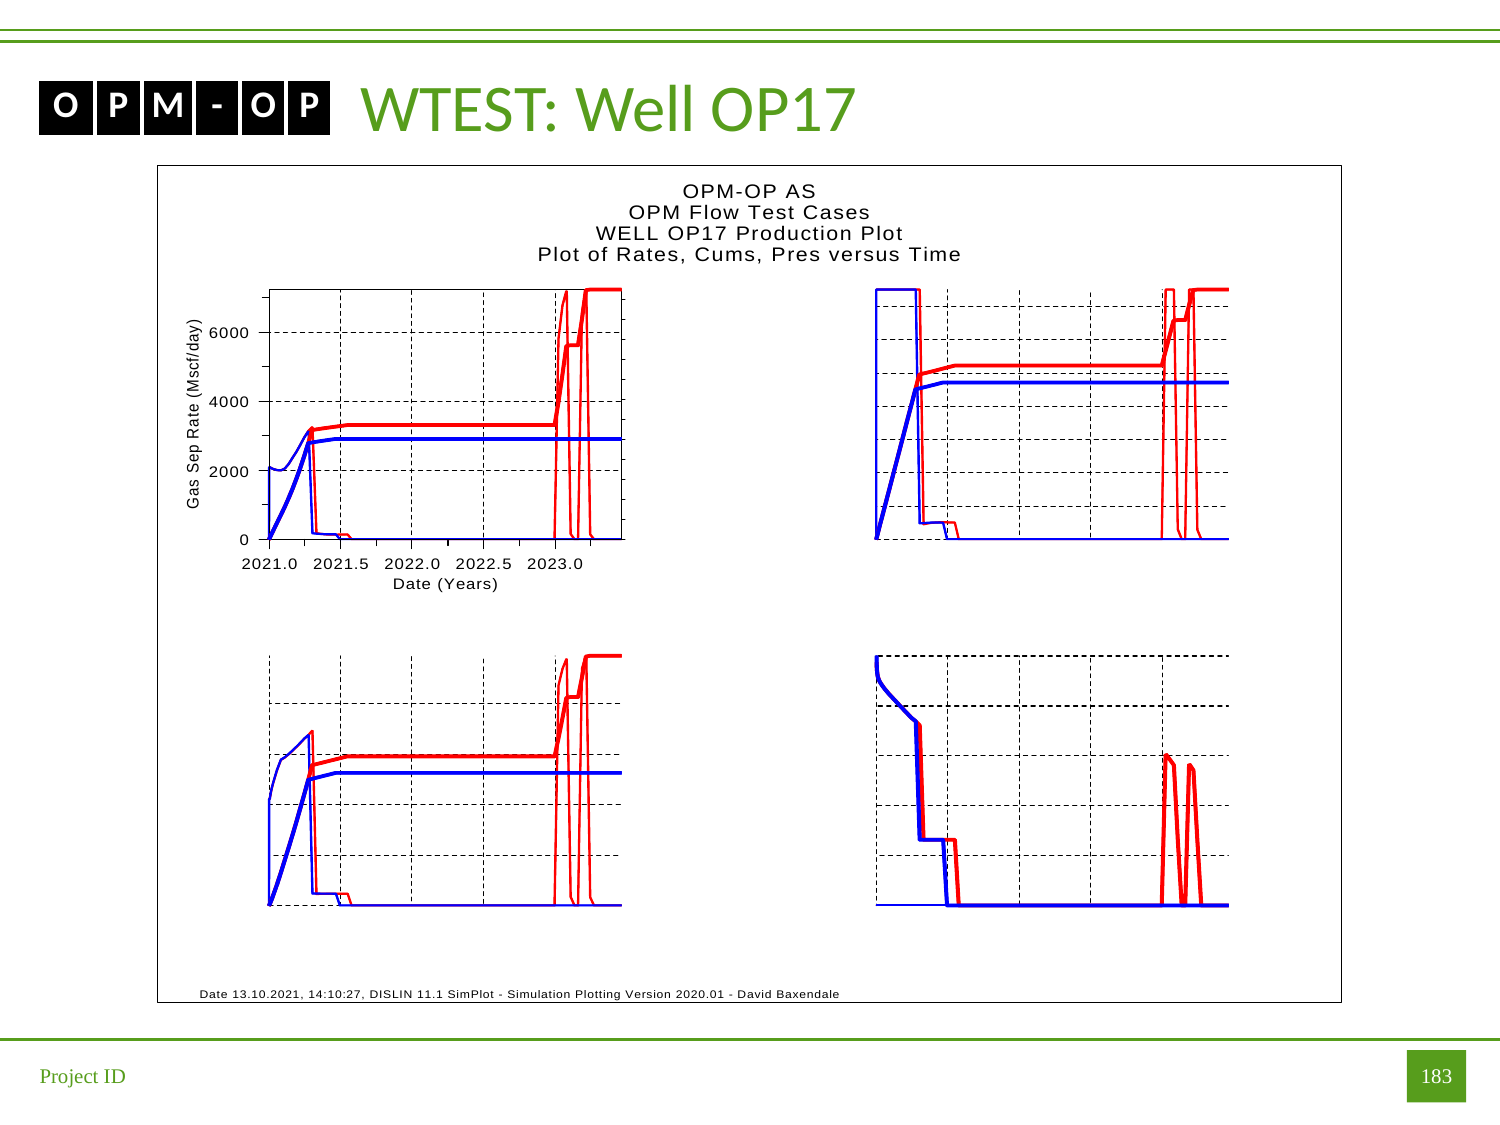

# WTEST: well OP17
Project ID
183